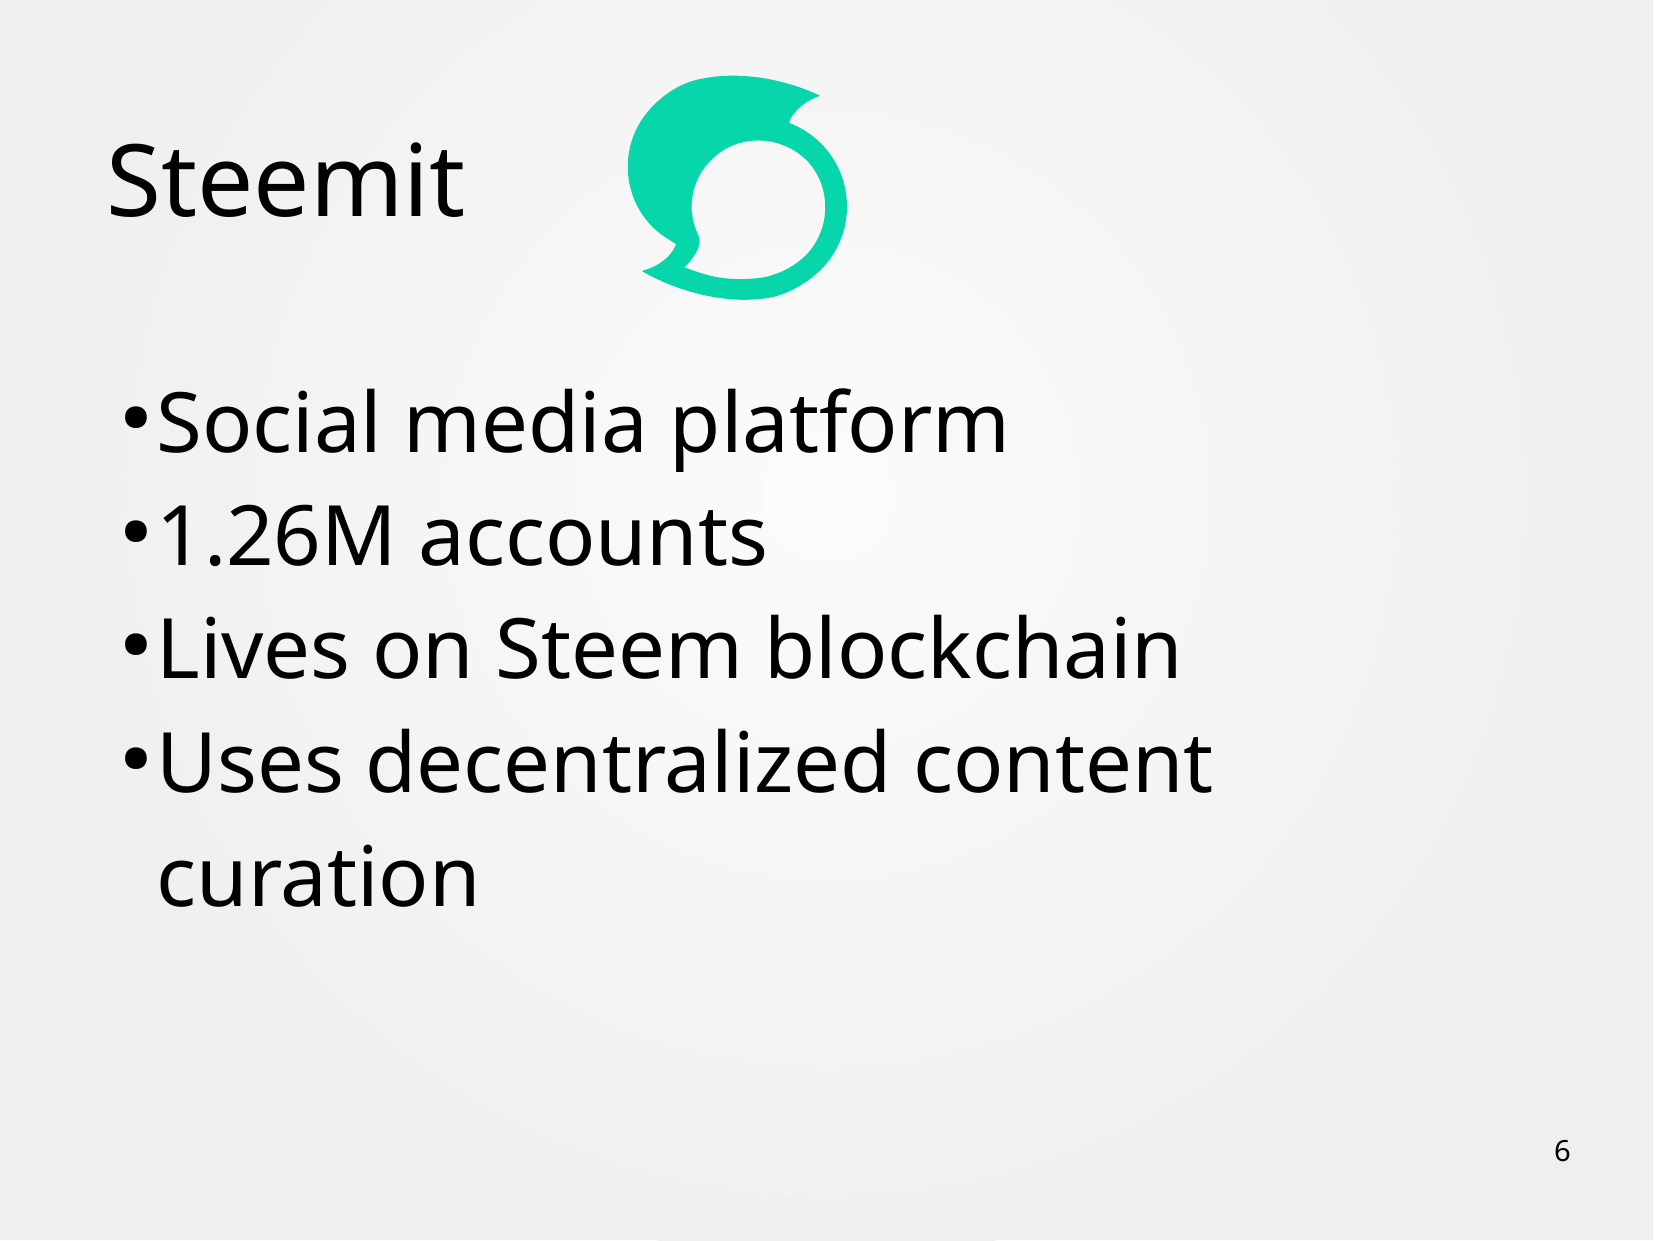

# Steemit
Social media platform
1.26M accounts
Lives on Steem blockchain
Uses decentralized content curation
6